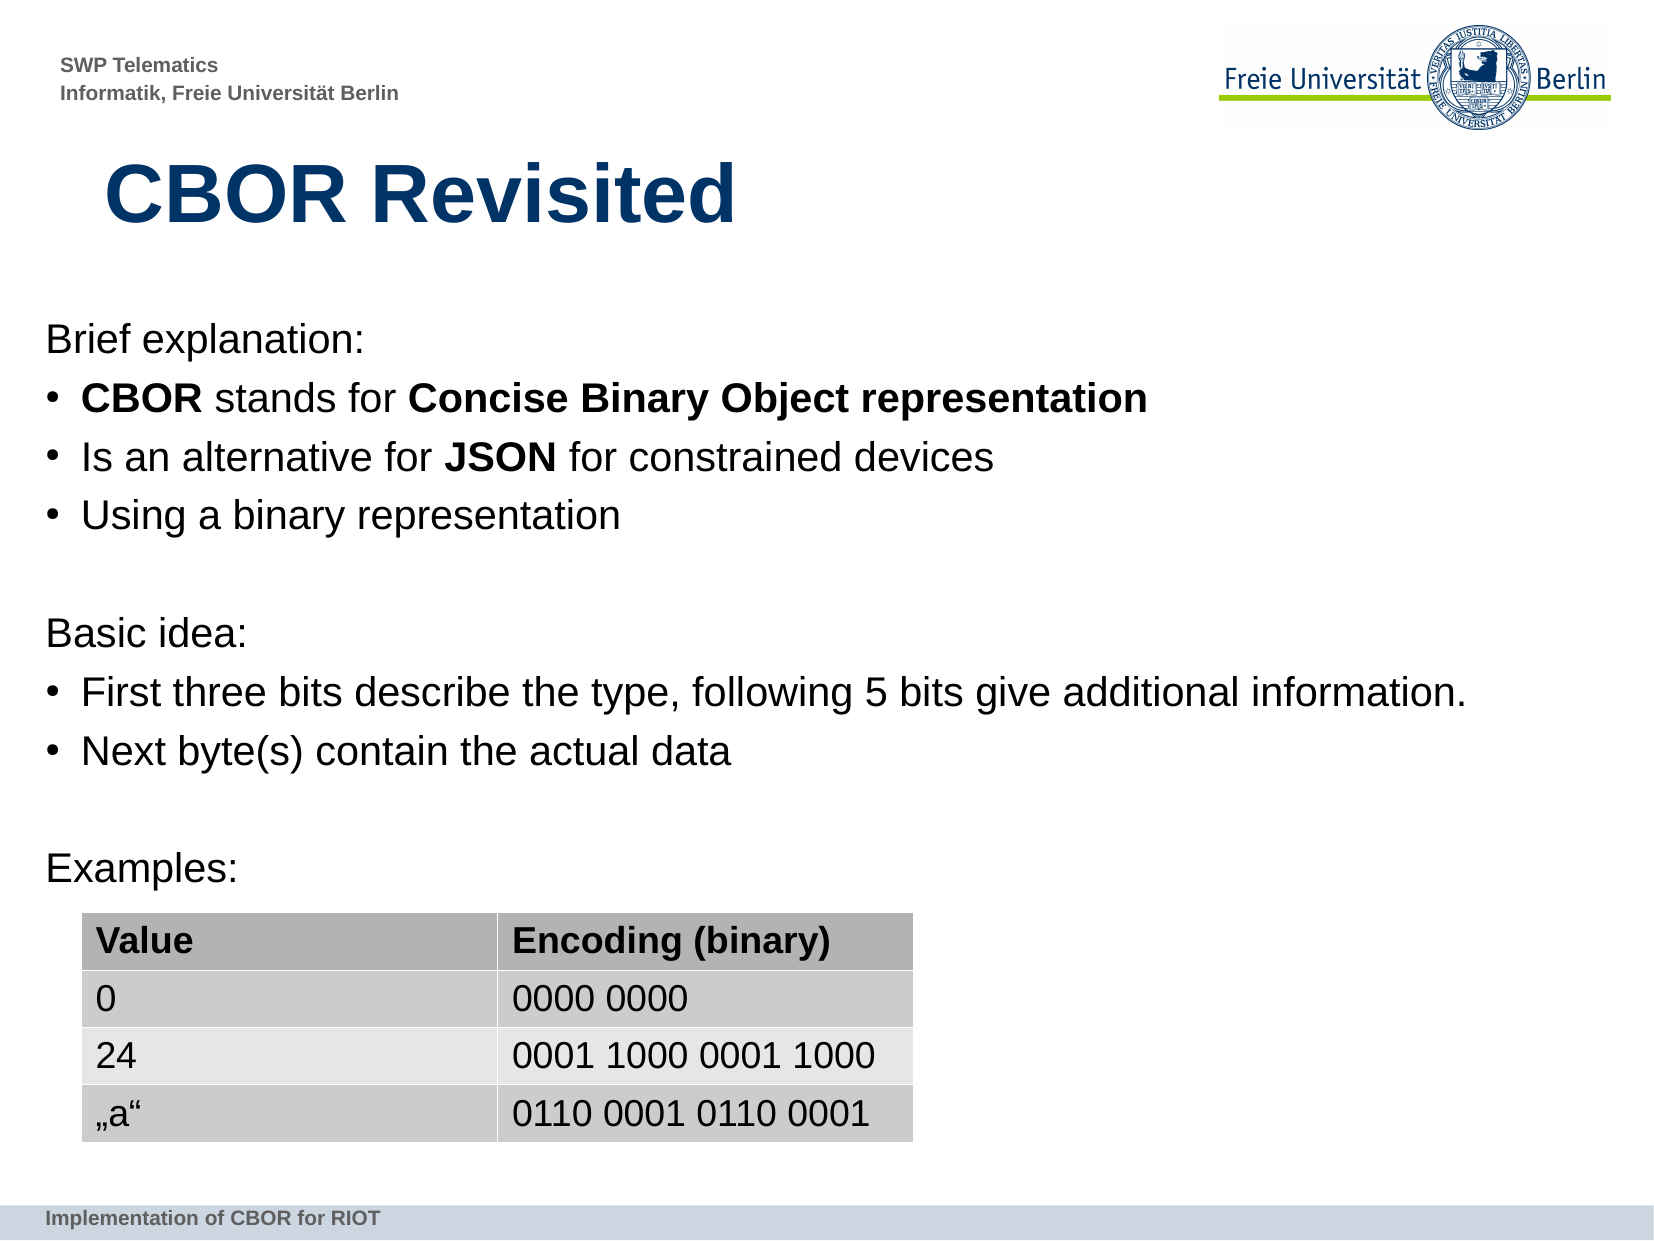

# CBOR Revisited
Brief explanation:
CBOR stands for Concise Binary Object representation
Is an alternative for JSON for constrained devices
Using a binary representation
Basic idea:
First three bits describe the type, following 5 bits give additional information.
Next byte(s) contain the actual data
Examples:
| Value | Encoding (binary) |
| --- | --- |
| 0 | 0000 0000 |
| 24 | 0001 1000 0001 1000 |
| „a“ | 0110 0001 0110 0001 |